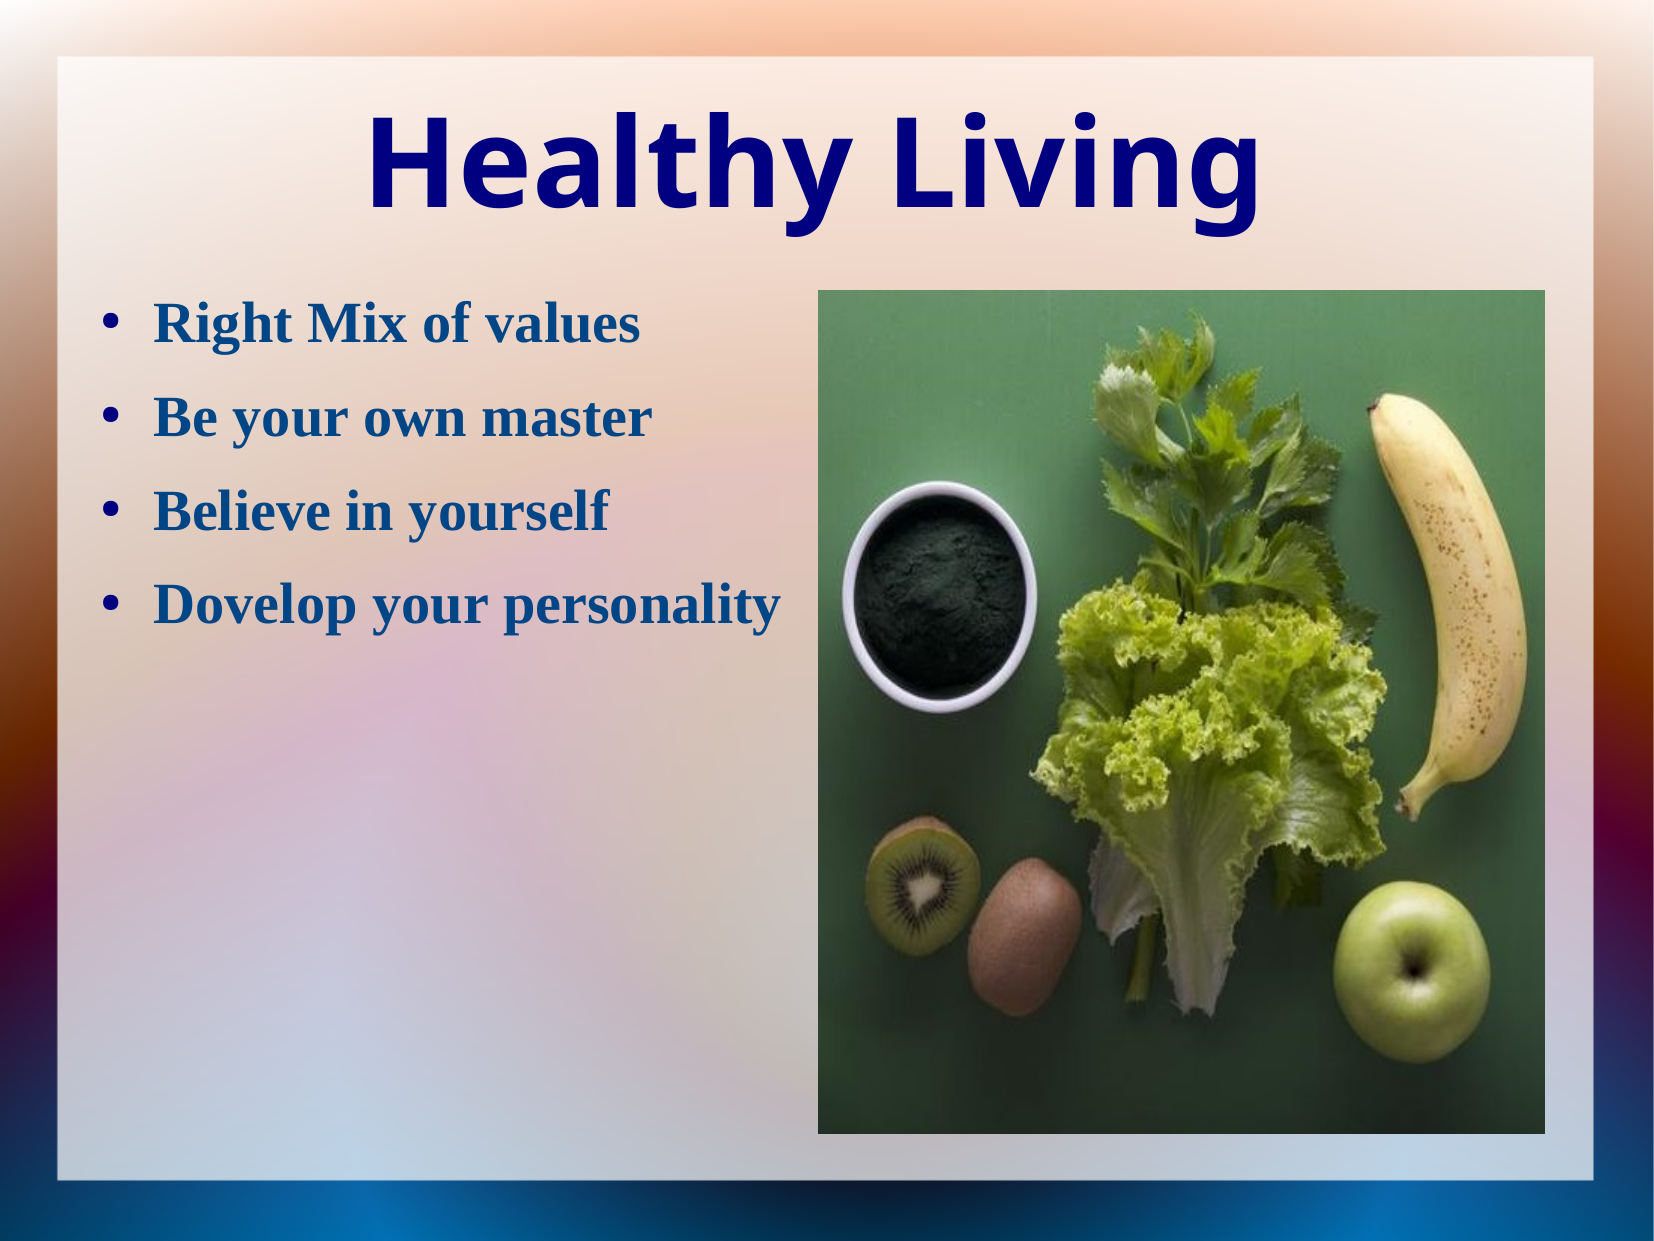

# Healthy Living
Right Mix of values
Be your own master
Believe in yourself
Dovelop your personality